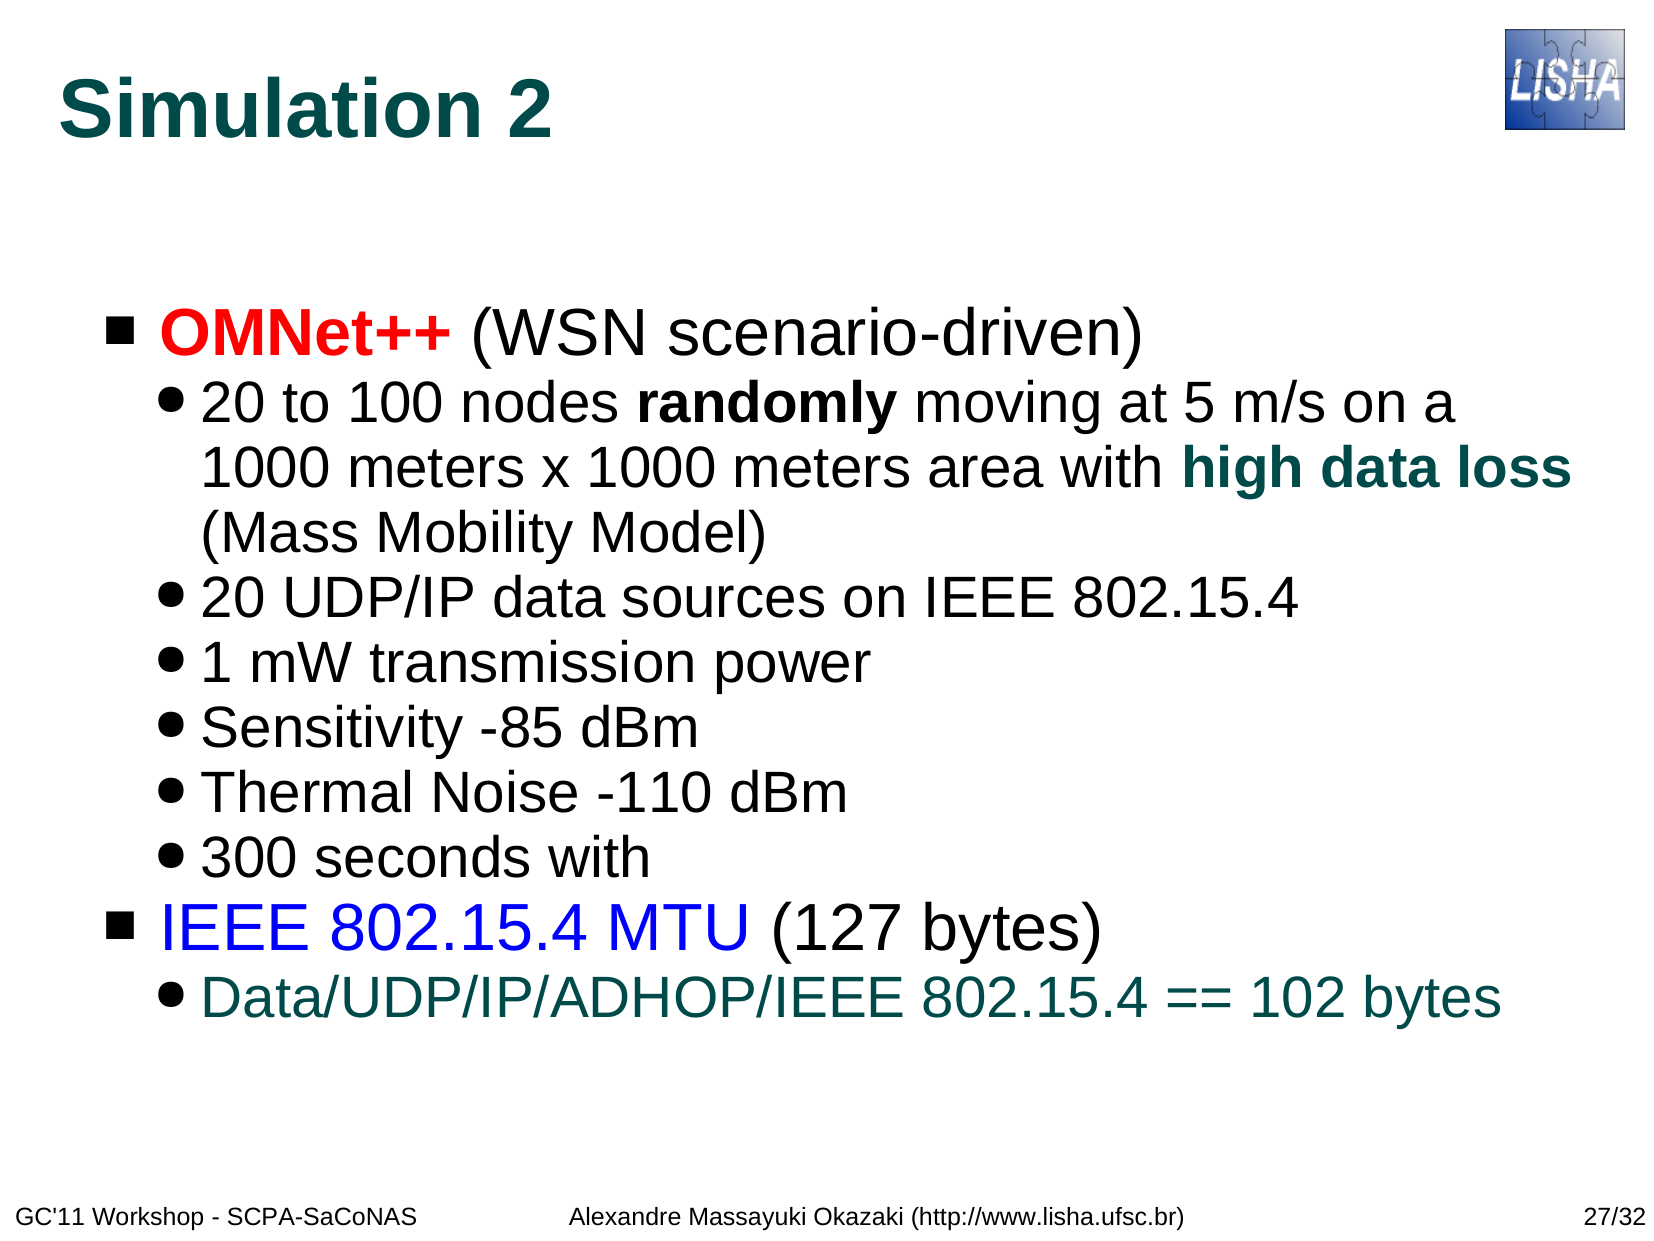

# Simulation 2
OMNet++ (WSN scenario-driven)
20 to 100 nodes randomly moving at 5 m/s on a 1000 meters x 1000 meters area with high data loss (Mass Mobility Model)
20 UDP/IP data sources on IEEE 802.15.4
1 mW transmission power
Sensitivity -85 dBm
Thermal Noise -110 dBm
300 seconds with
IEEE 802.15.4 MTU (127 bytes)
Data/UDP/IP/ADHOP/IEEE 802.15.4 == 102 bytes